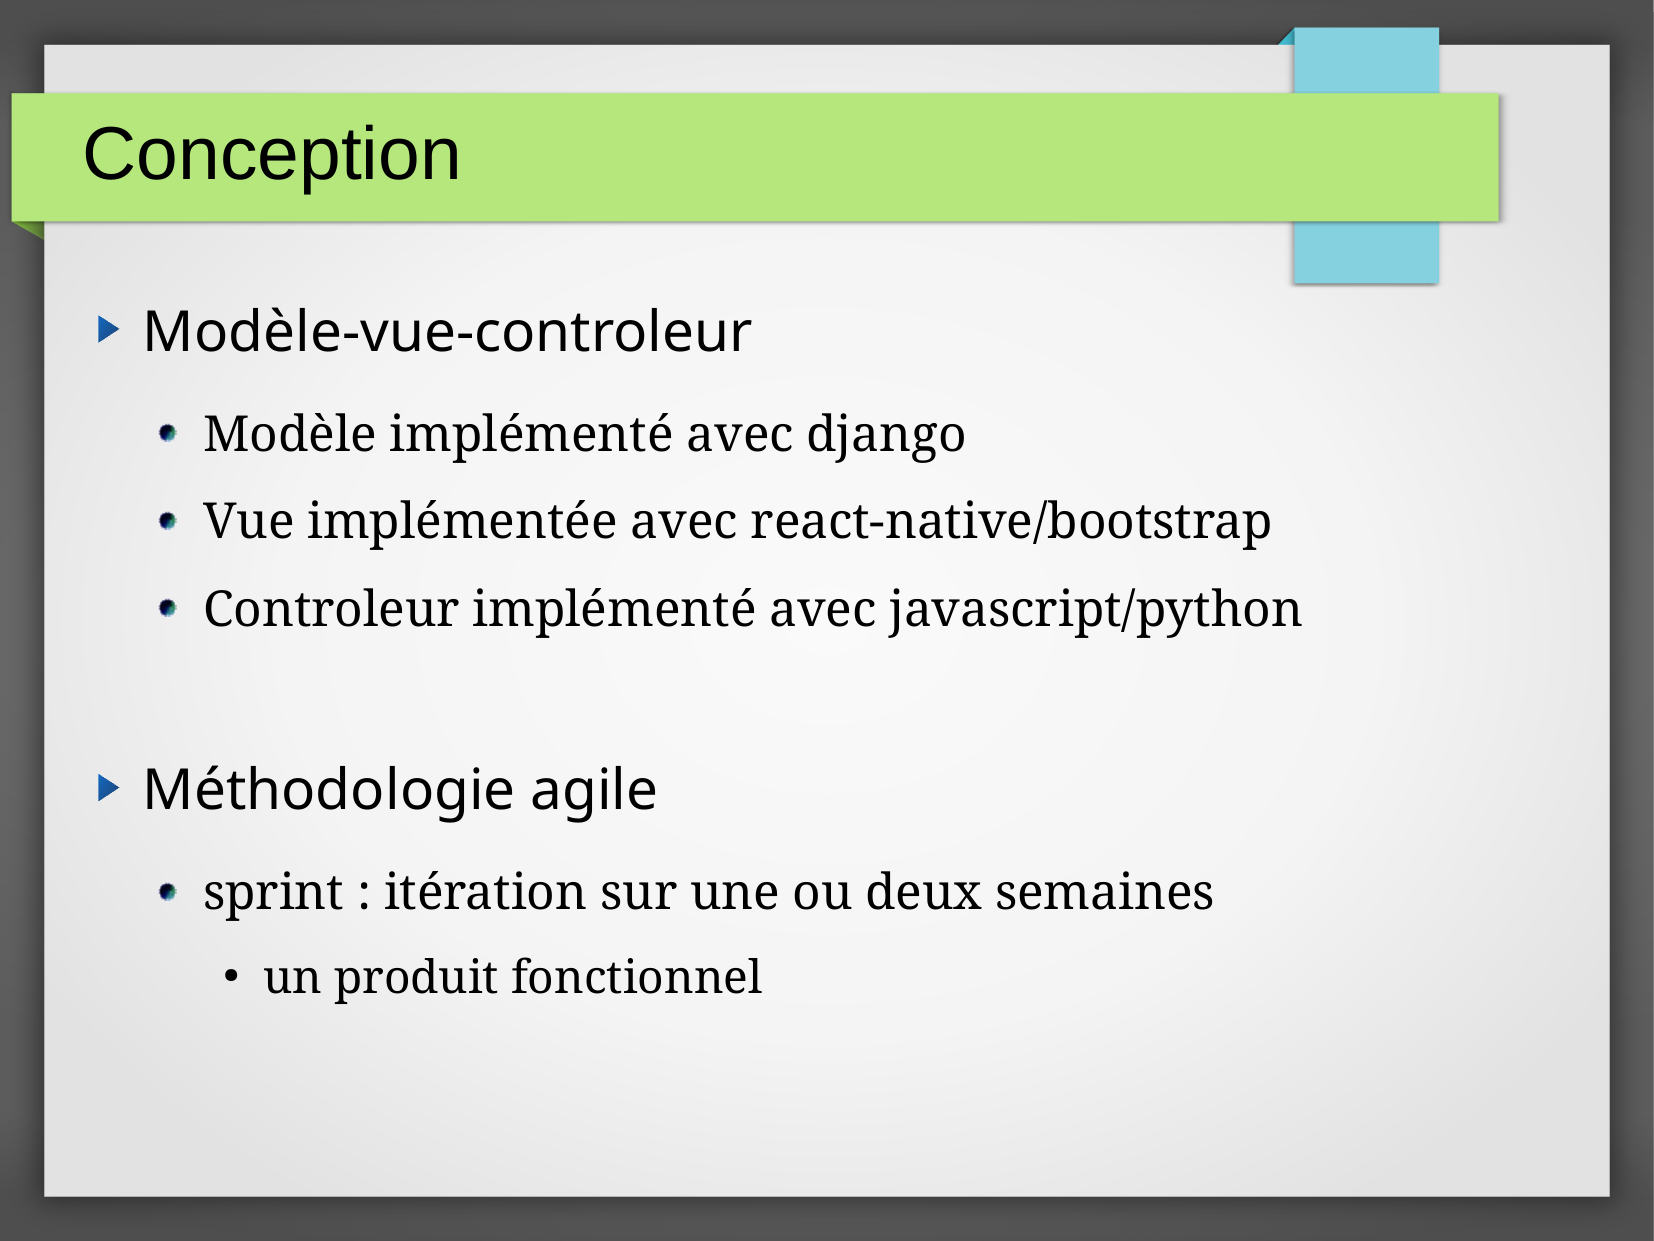

# Conception
Modèle-vue-controleur
Modèle implémenté avec django
Vue implémentée avec react-native/bootstrap
Controleur implémenté avec javascript/python
Méthodologie agile
sprint : itération sur une ou deux semaines
un produit fonctionnel